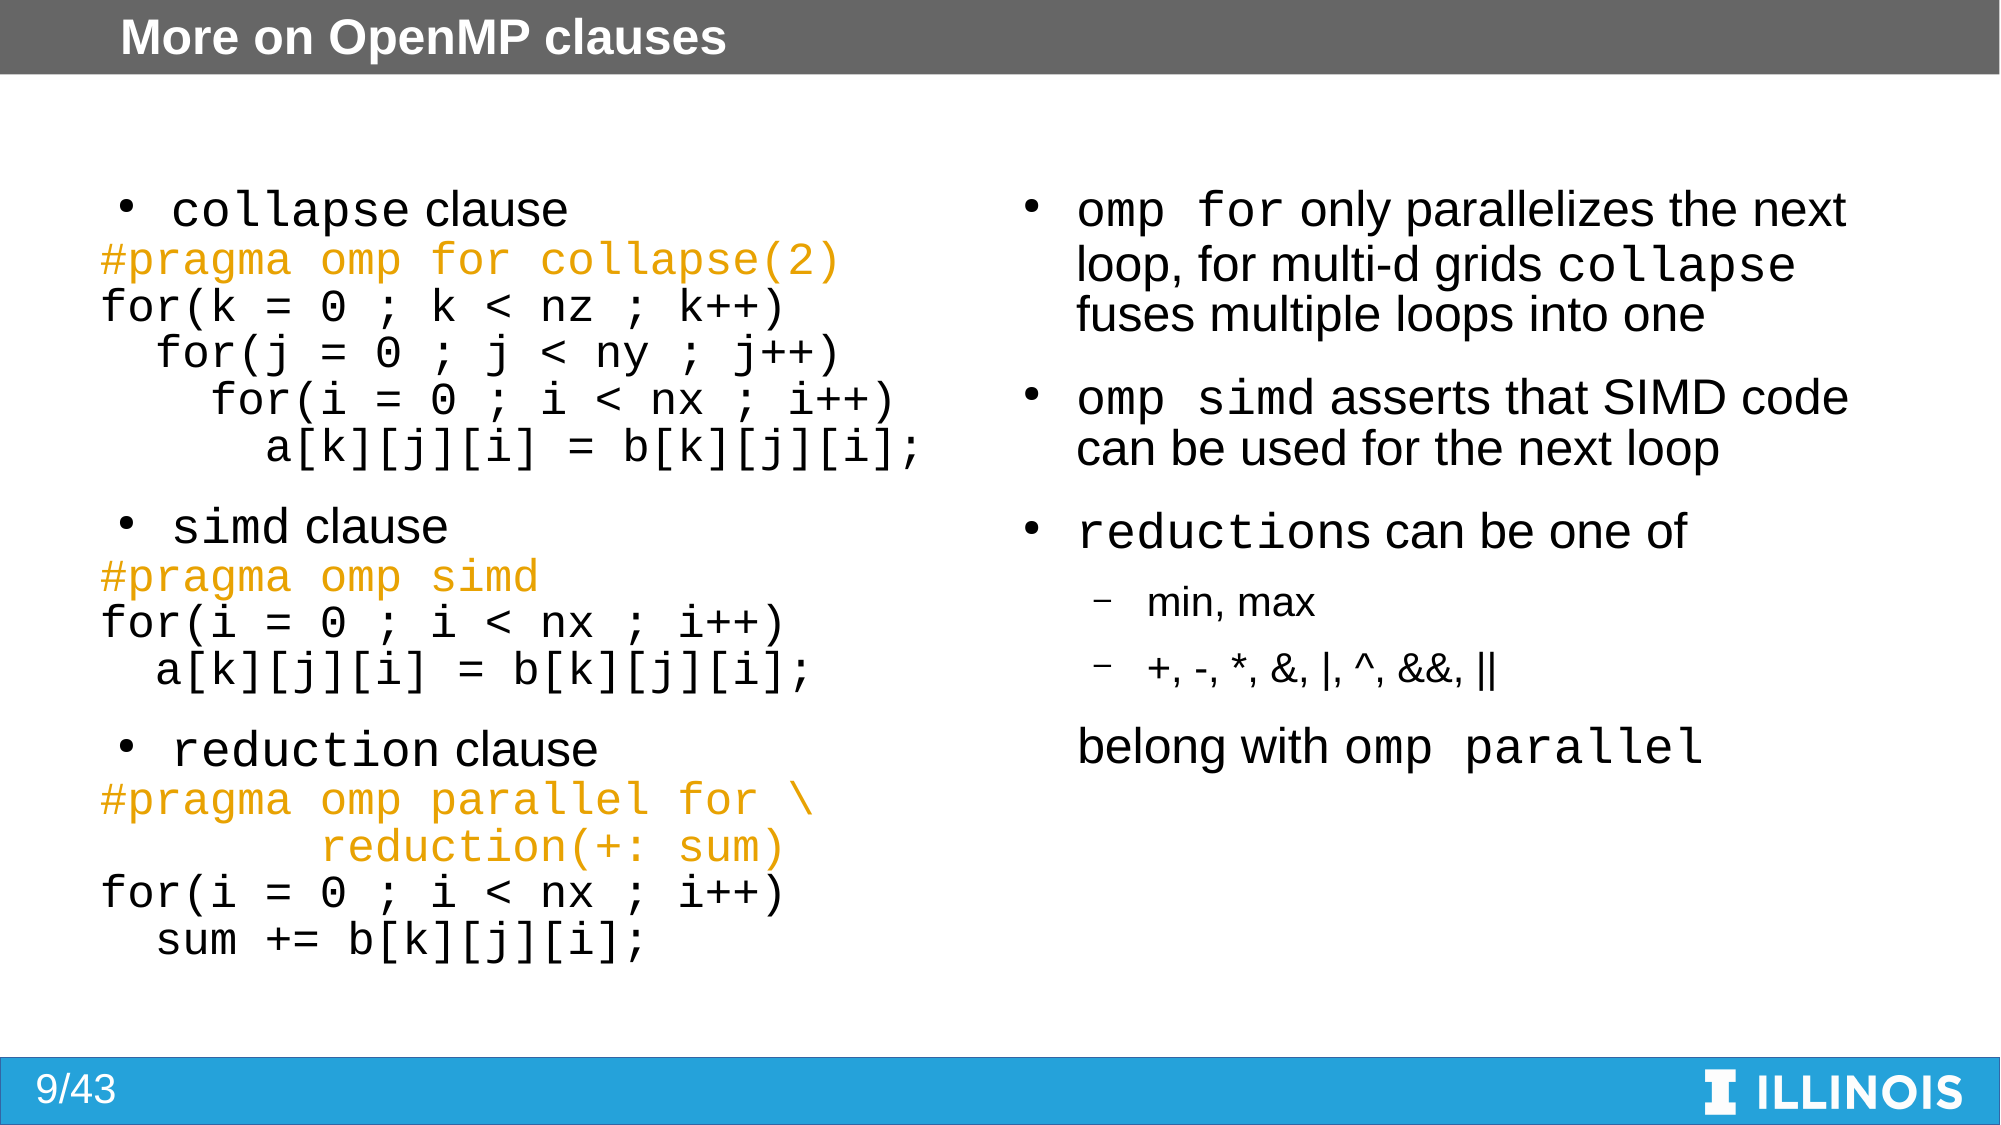

# More on OpenMP clauses
collapse clause
#pragma omp for collapse(2)
for(k = 0 ; k < nz ; k++)
 for(j = 0 ; j < ny ; j++)
 for(i = 0 ; i < nx ; i++)
 a[k][j][i] = b[k][j][i];
simd clause
#pragma omp simd
for(i = 0 ; i < nx ; i++)
 a[k][j][i] = b[k][j][i];
reduction clause
#pragma omp parallel for \
 reduction(+: sum)
for(i = 0 ; i < nx ; i++)
 sum += b[k][j][i];
omp for only parallelizes the next loop, for multi-d grids collapse fuses multiple loops into one
omp simd asserts that SIMD code can be used for the next loop
reductions can be one of
min, max
+, -, *, &, |, ^, &&, ||
belong with omp parallel